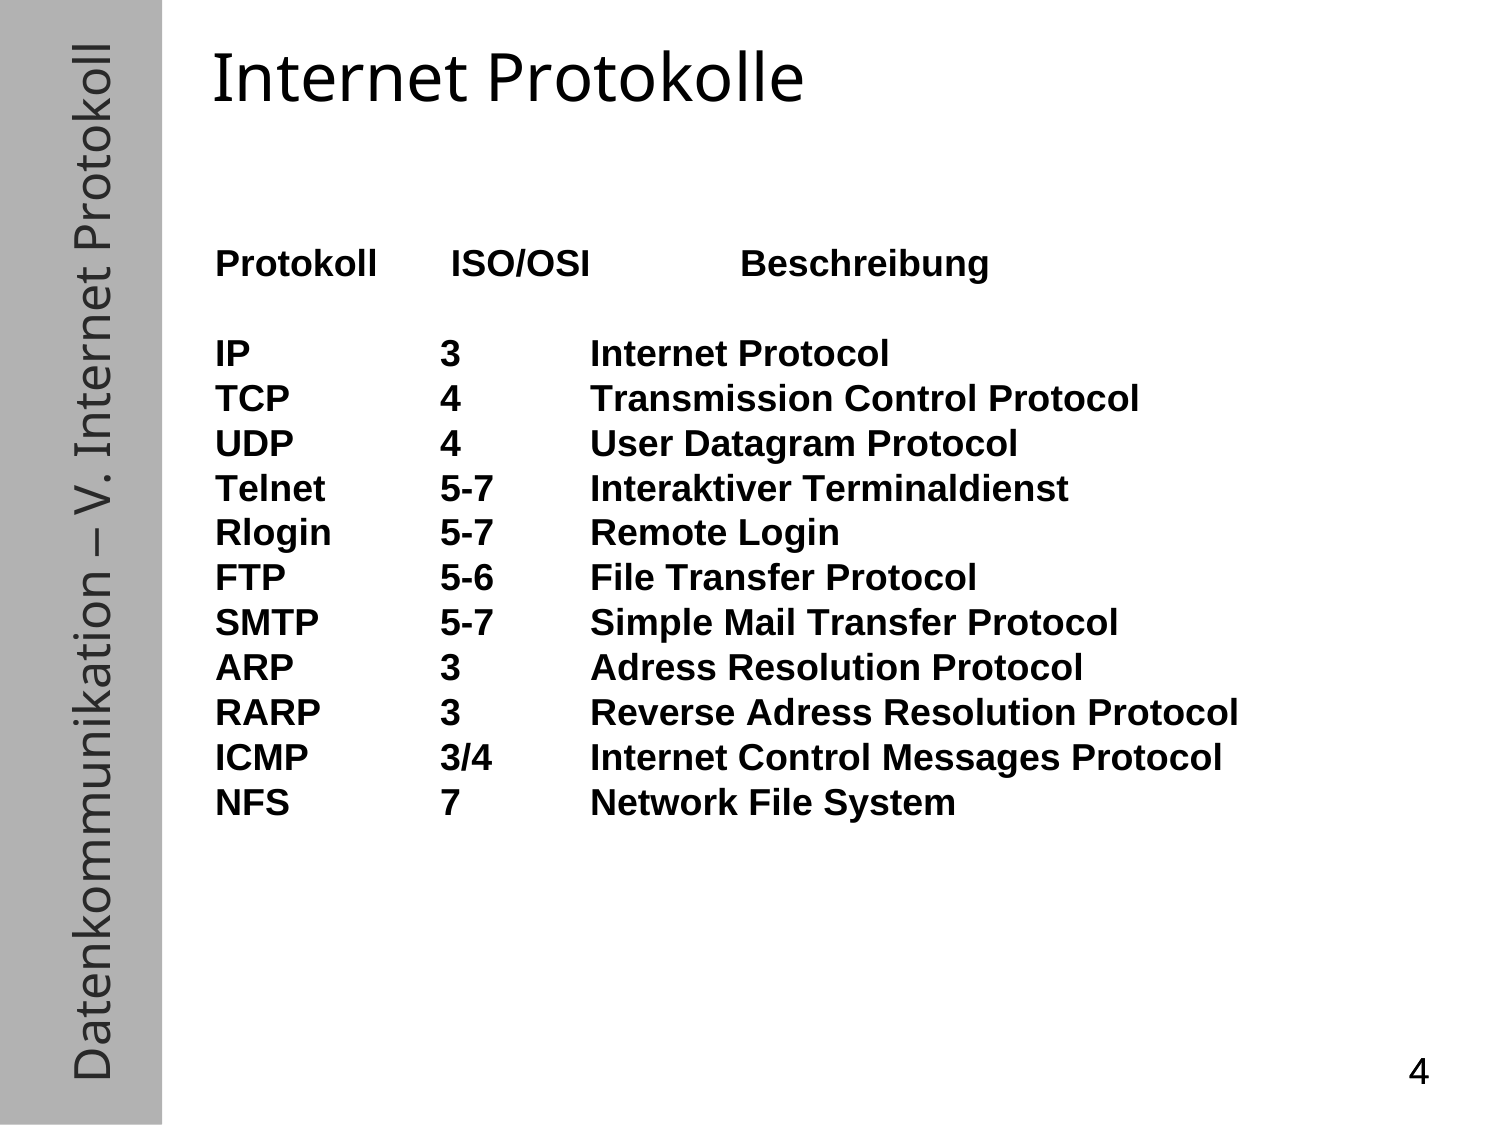

Internet Protokolle
Protokoll ISO/OSI		Beschreibung
IP			3		Internet Protocol
TCP		4		Transmission Control Protocol
UDP		4		User Datagram Protocol
Telnet		5-7		Interaktiver Terminaldienst
Rlogin		5-7		Remote Login
FTP			5-6		File Transfer Protocol
SMTP		5-7		Simple Mail Transfer Protocol
ARP		3		Adress Resolution Protocol
RARP		3		Reverse Adress Resolution Protocol
ICMP		3/4		Internet Control Messages Protocol
NFS		7		Network File System
Datenkommunikation – V. Internet Protokoll